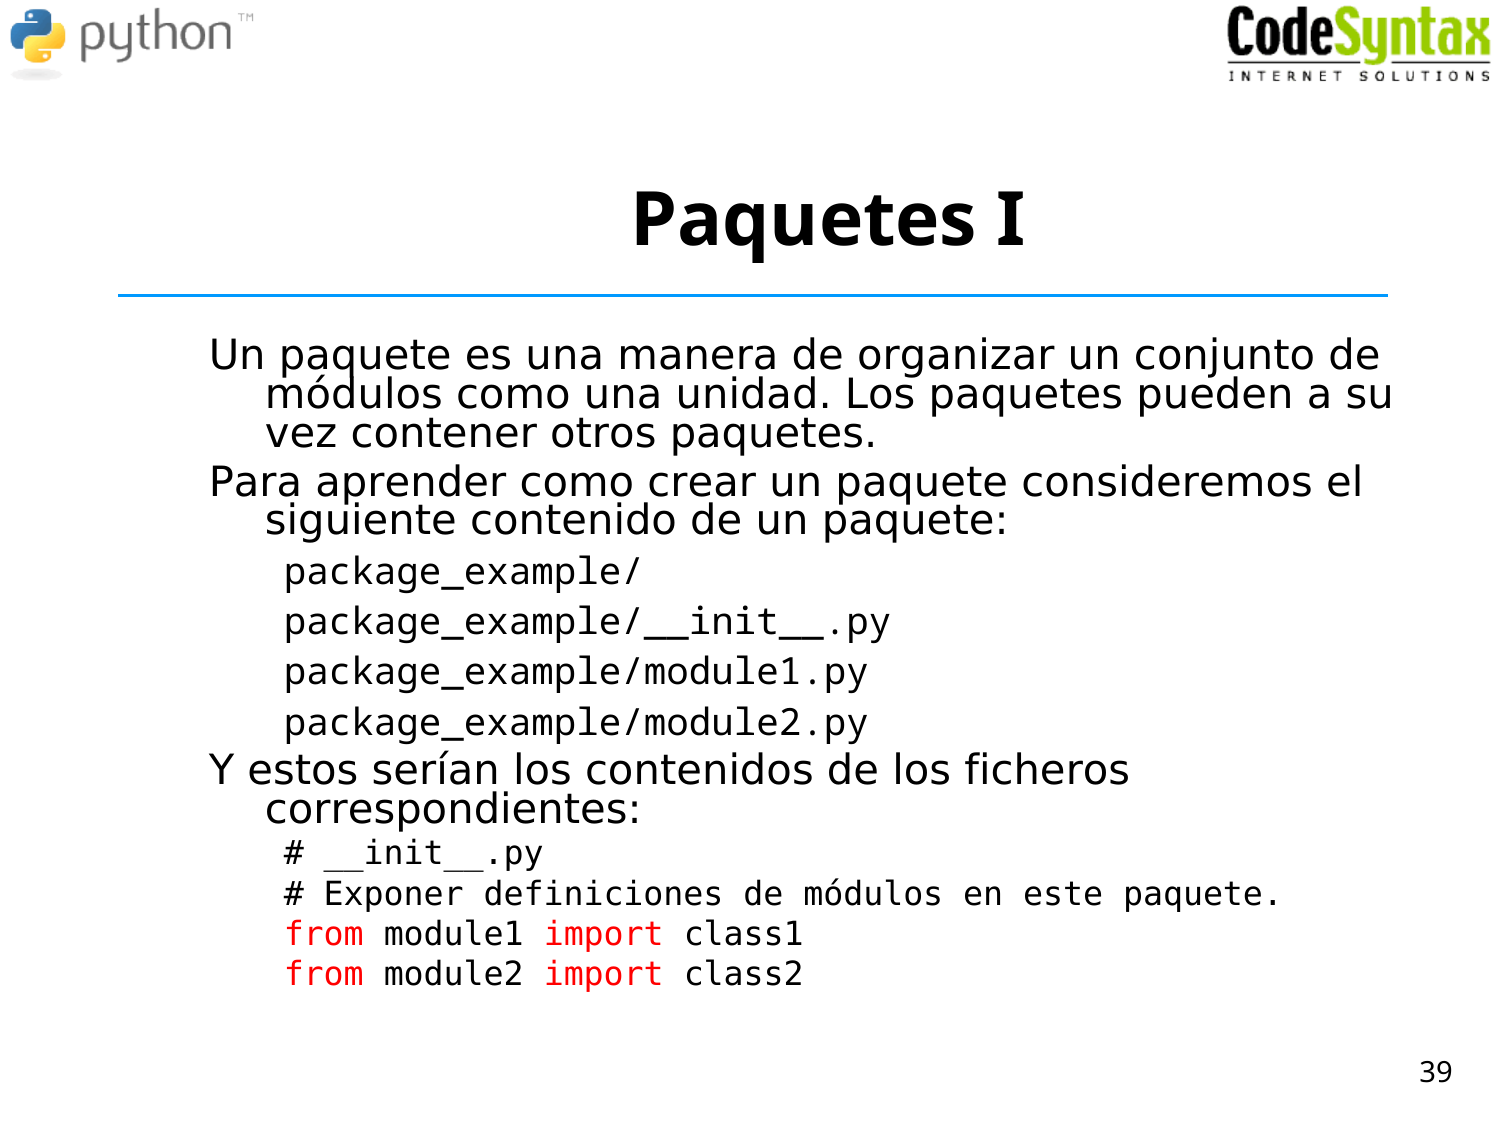

# Paquetes I
Un paquete es una manera de organizar un conjunto de módulos como una unidad. Los paquetes pueden a su vez contener otros paquetes.
Para aprender como crear un paquete consideremos el siguiente contenido de un paquete:
package_example/
package_example/__init__.py
package_example/module1.py
package_example/module2.py
Y estos serían los contenidos de los ficheros correspondientes:
# __init__.py
# Exponer definiciones de módulos en este paquete.
from module1 import class1
from module2 import class2
39